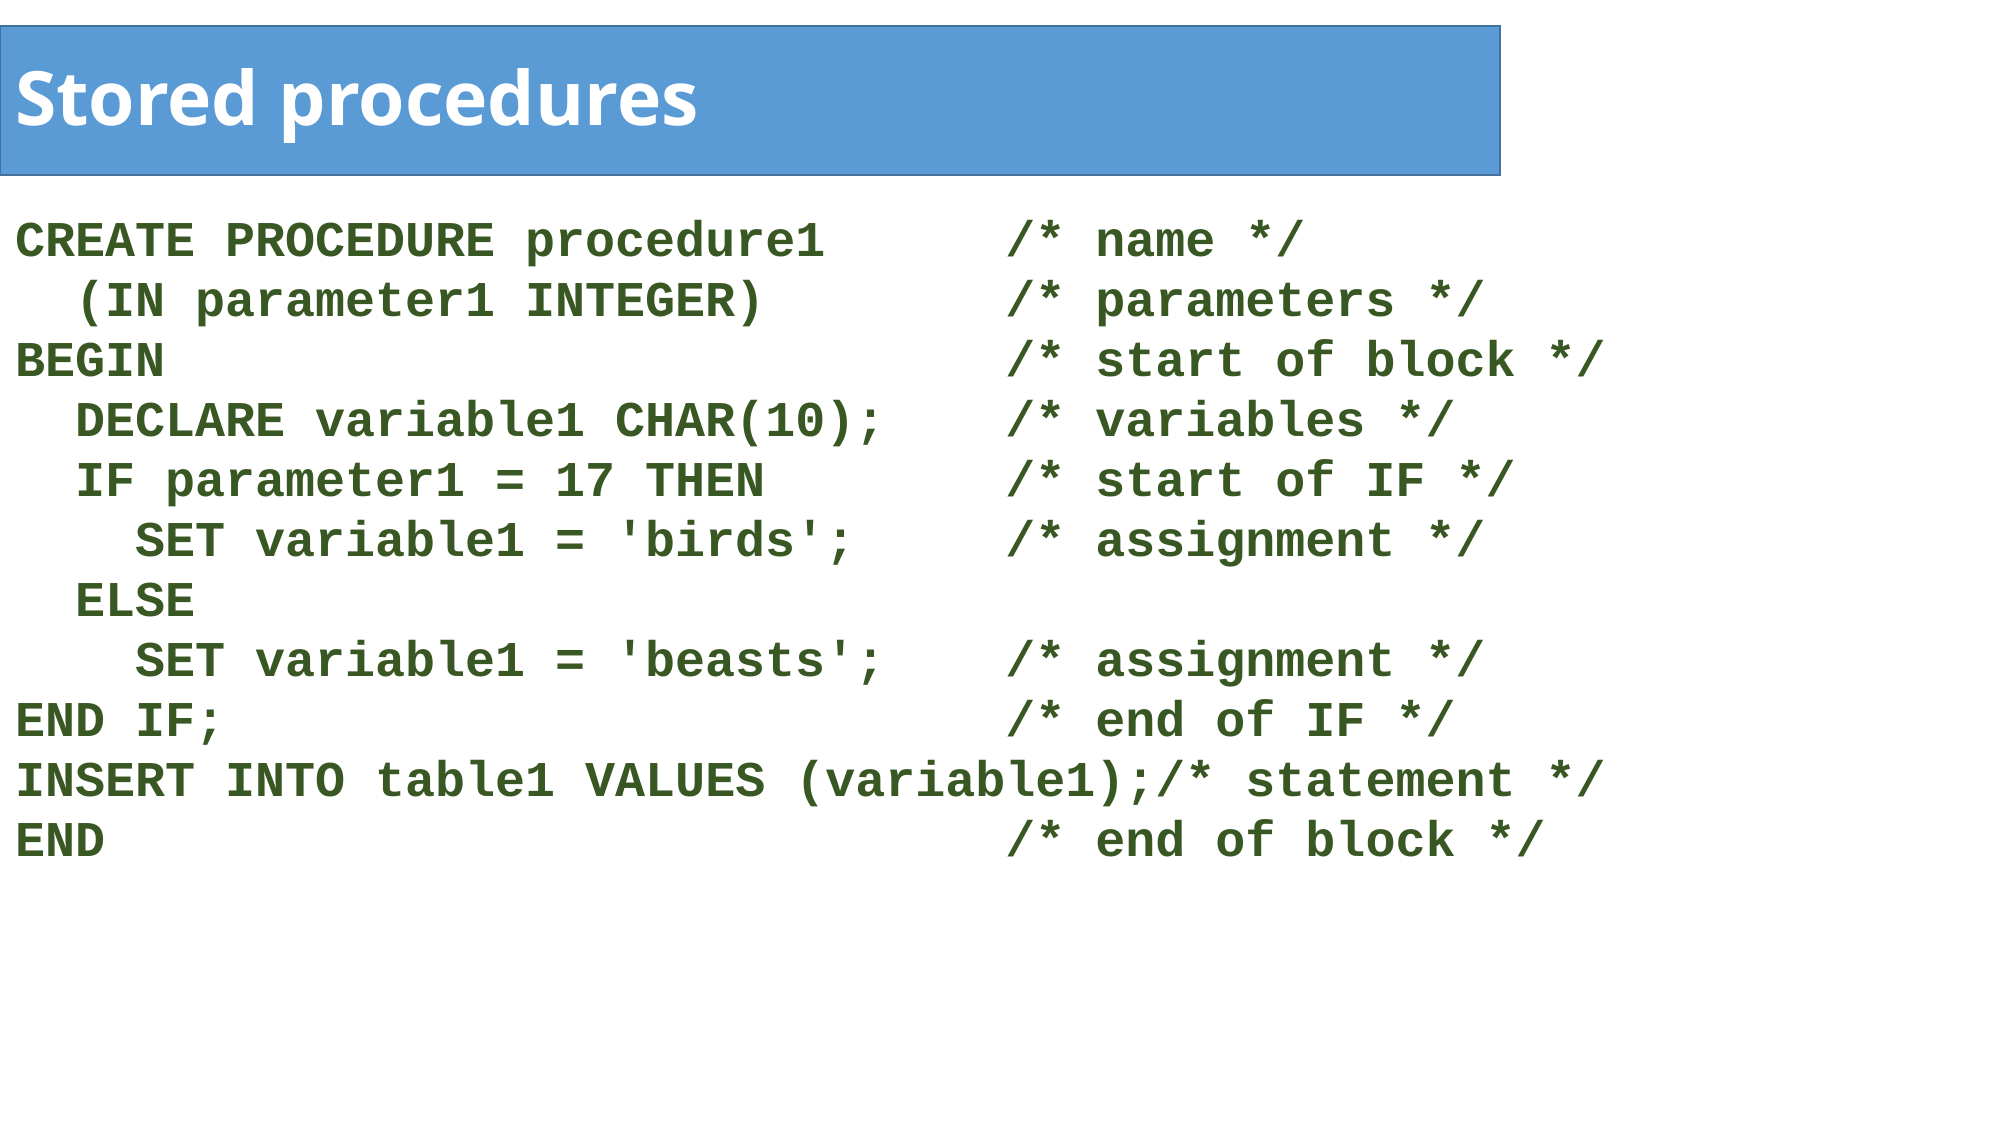

# Stored procedures
CREATE PROCEDURE procedure1 /* name */
 (IN parameter1 INTEGER) /* parameters */
BEGIN /* start of block */
 DECLARE variable1 CHAR(10); /* variables */
 IF parameter1 = 17 THEN /* start of IF */
 SET variable1 = 'birds'; /* assignment */
 ELSE
 SET variable1 = 'beasts'; /* assignment */
END IF; /* end of IF */
INSERT INTO table1 VALUES (variable1);/* statement */
END /* end of block */